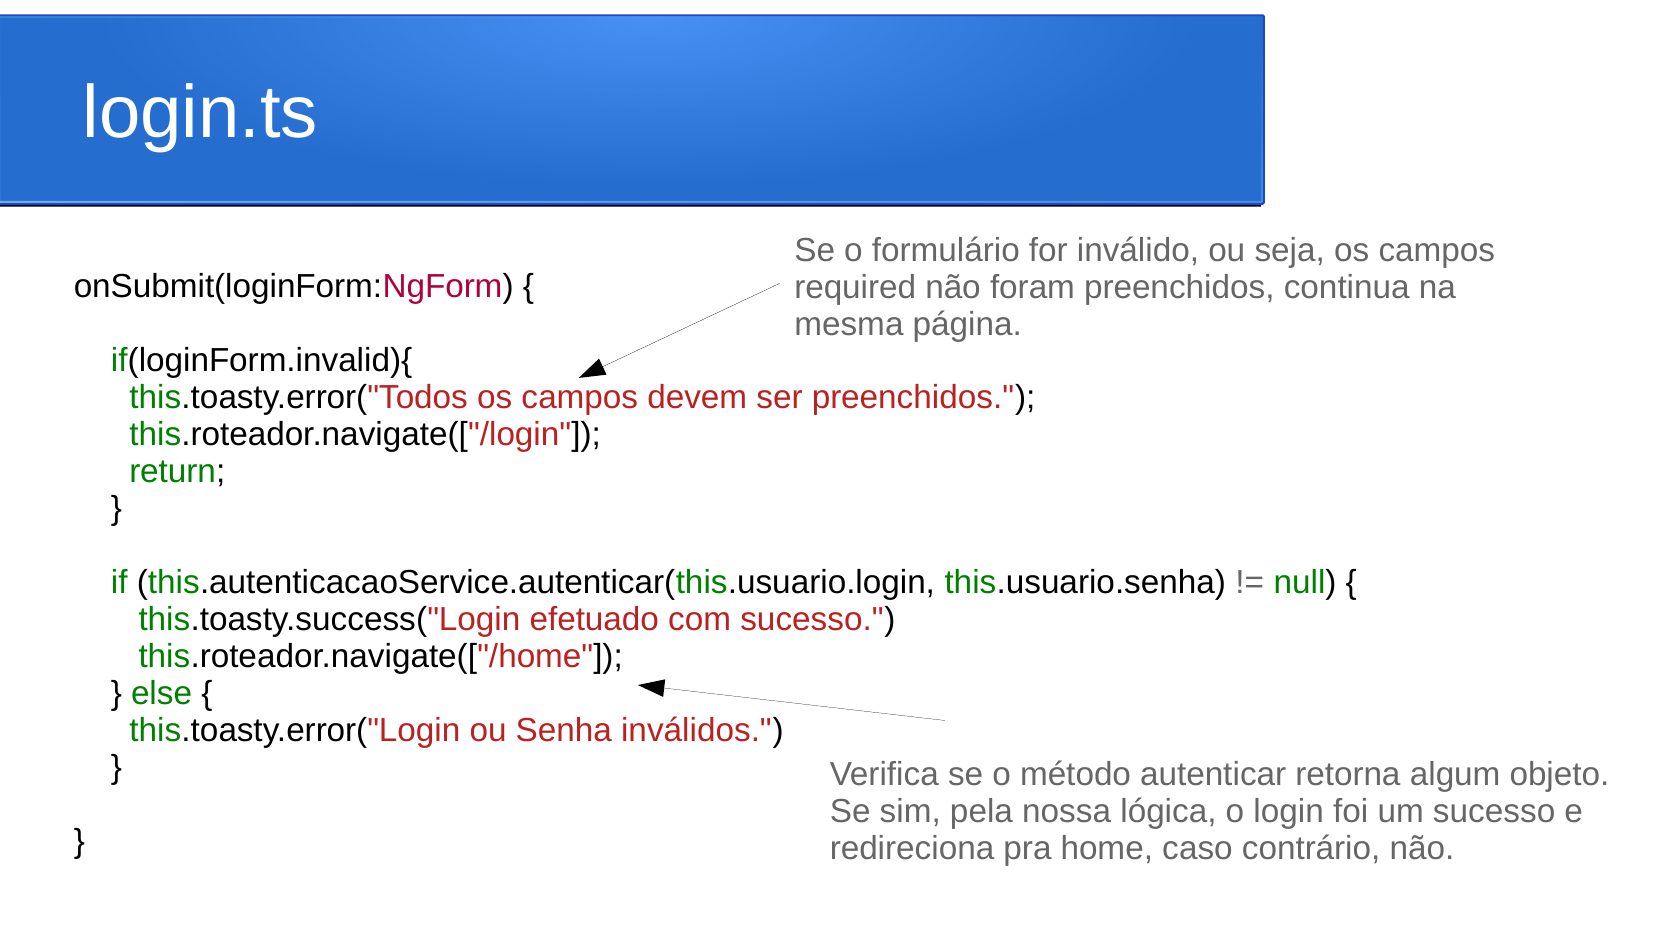

# login.ts
Se o formulário for inválido, ou seja, os campos
required não foram preenchidos, continua na
mesma página.
onSubmit(loginForm:NgForm) {
 if(loginForm.invalid){
 this.toasty.error("Todos os campos devem ser preenchidos.");
 this.roteador.navigate(["/login"]);
 return;
 }
 if (this.autenticacaoService.autenticar(this.usuario.login, this.usuario.senha) != null) {
 this.toasty.success("Login efetuado com sucesso.")
 this.roteador.navigate(["/home"]);
 } else {
 this.toasty.error("Login ou Senha inválidos.")
 }
}
Verifica se o método autenticar retorna algum objeto.
Se sim, pela nossa lógica, o login foi um sucesso e
redireciona pra home, caso contrário, não.